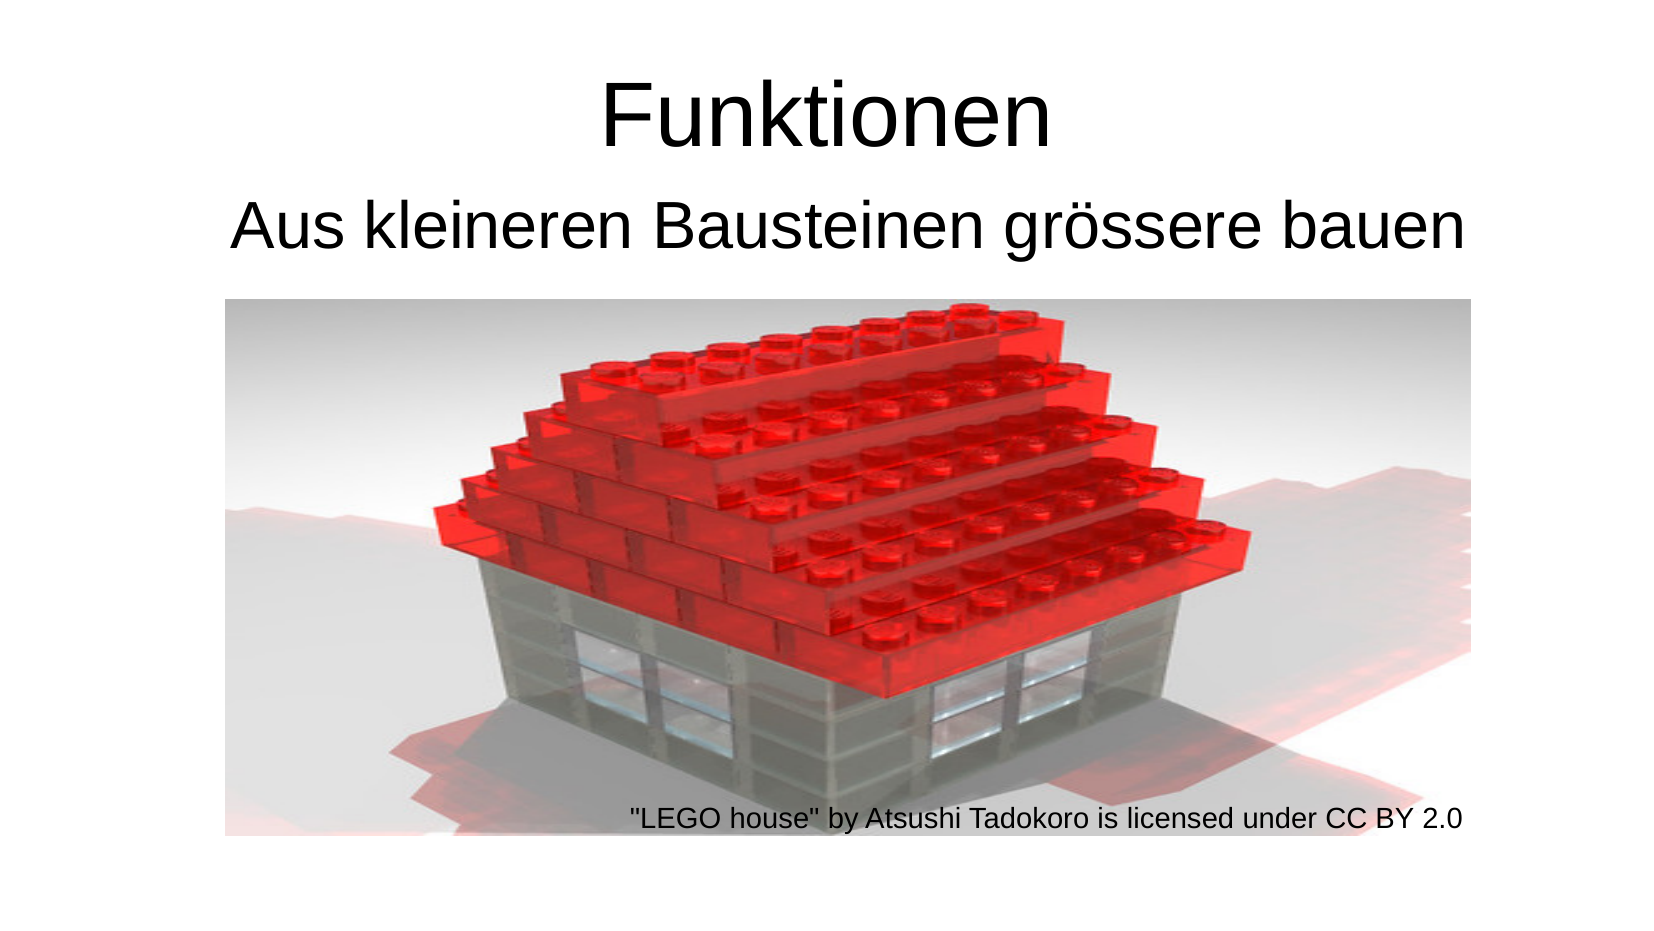

# Funktionen
Aus kleineren Bausteinen grössere bauen
"LEGO house" by Atsushi Tadokoro is licensed under CC BY 2.0